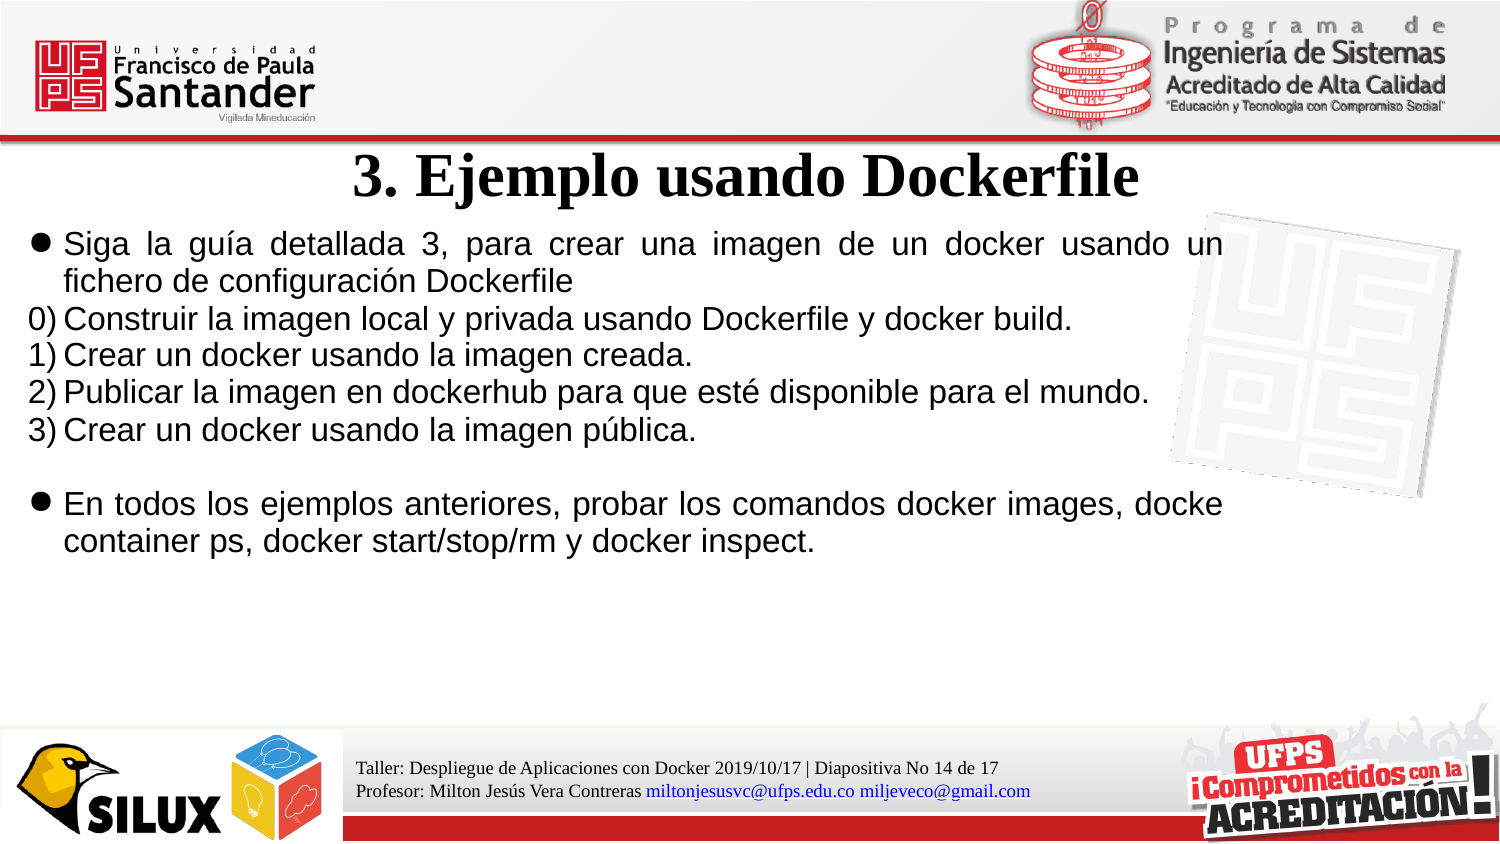

3. Ejemplo usando Dockerfile
Siga la guía detallada 3, para crear una imagen de un docker usando un fichero de configuración Dockerfile
Construir la imagen local y privada usando Dockerfile y docker build.
Crear un docker usando la imagen creada.
Publicar la imagen en dockerhub para que esté disponible para el mundo.
Crear un docker usando la imagen pública.
En todos los ejemplos anteriores, probar los comandos docker images, docke container ps, docker start/stop/rm y docker inspect.